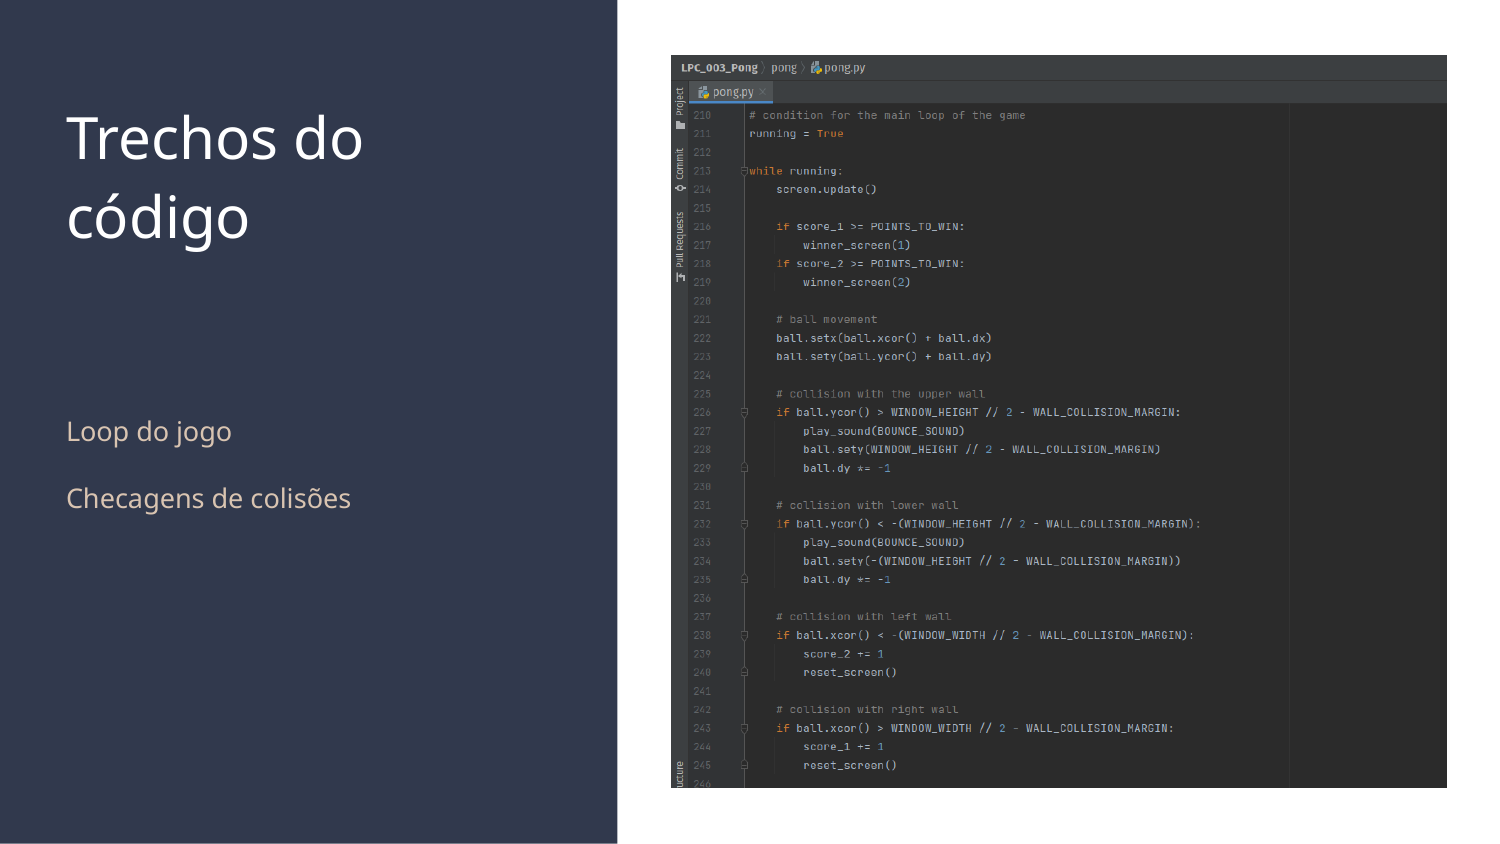

# Trechos do código
Loop do jogo
Checagens de colisões